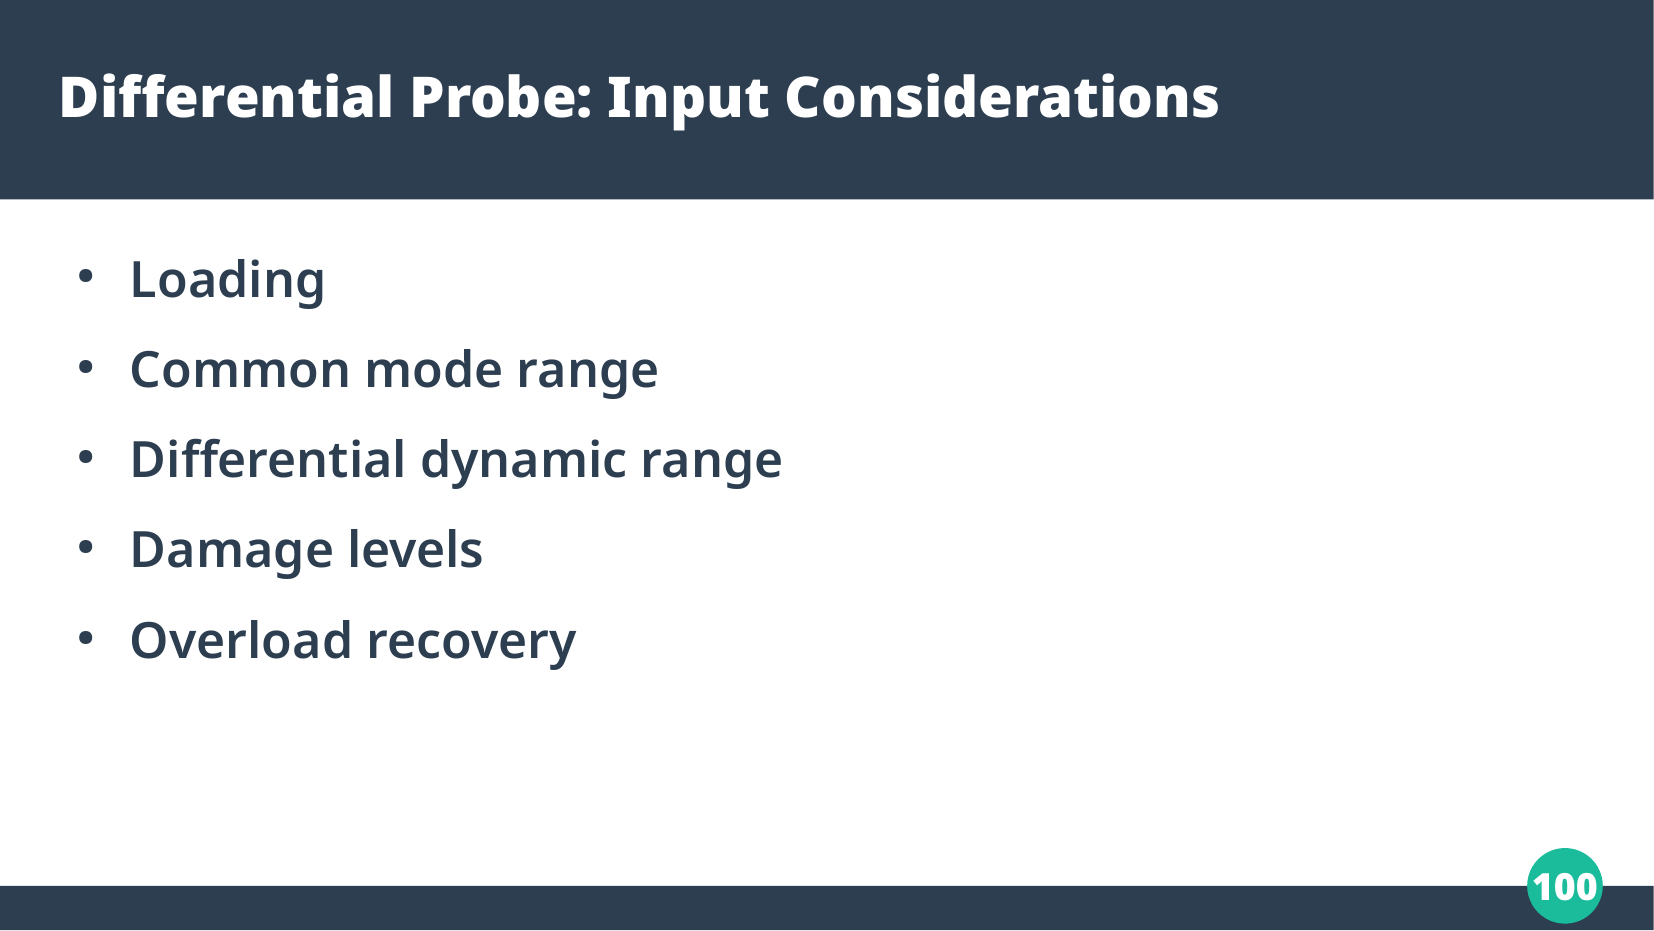

# Differential Probe: Input Considerations
Loading
Common mode range
Differential dynamic range
Damage levels
Overload recovery